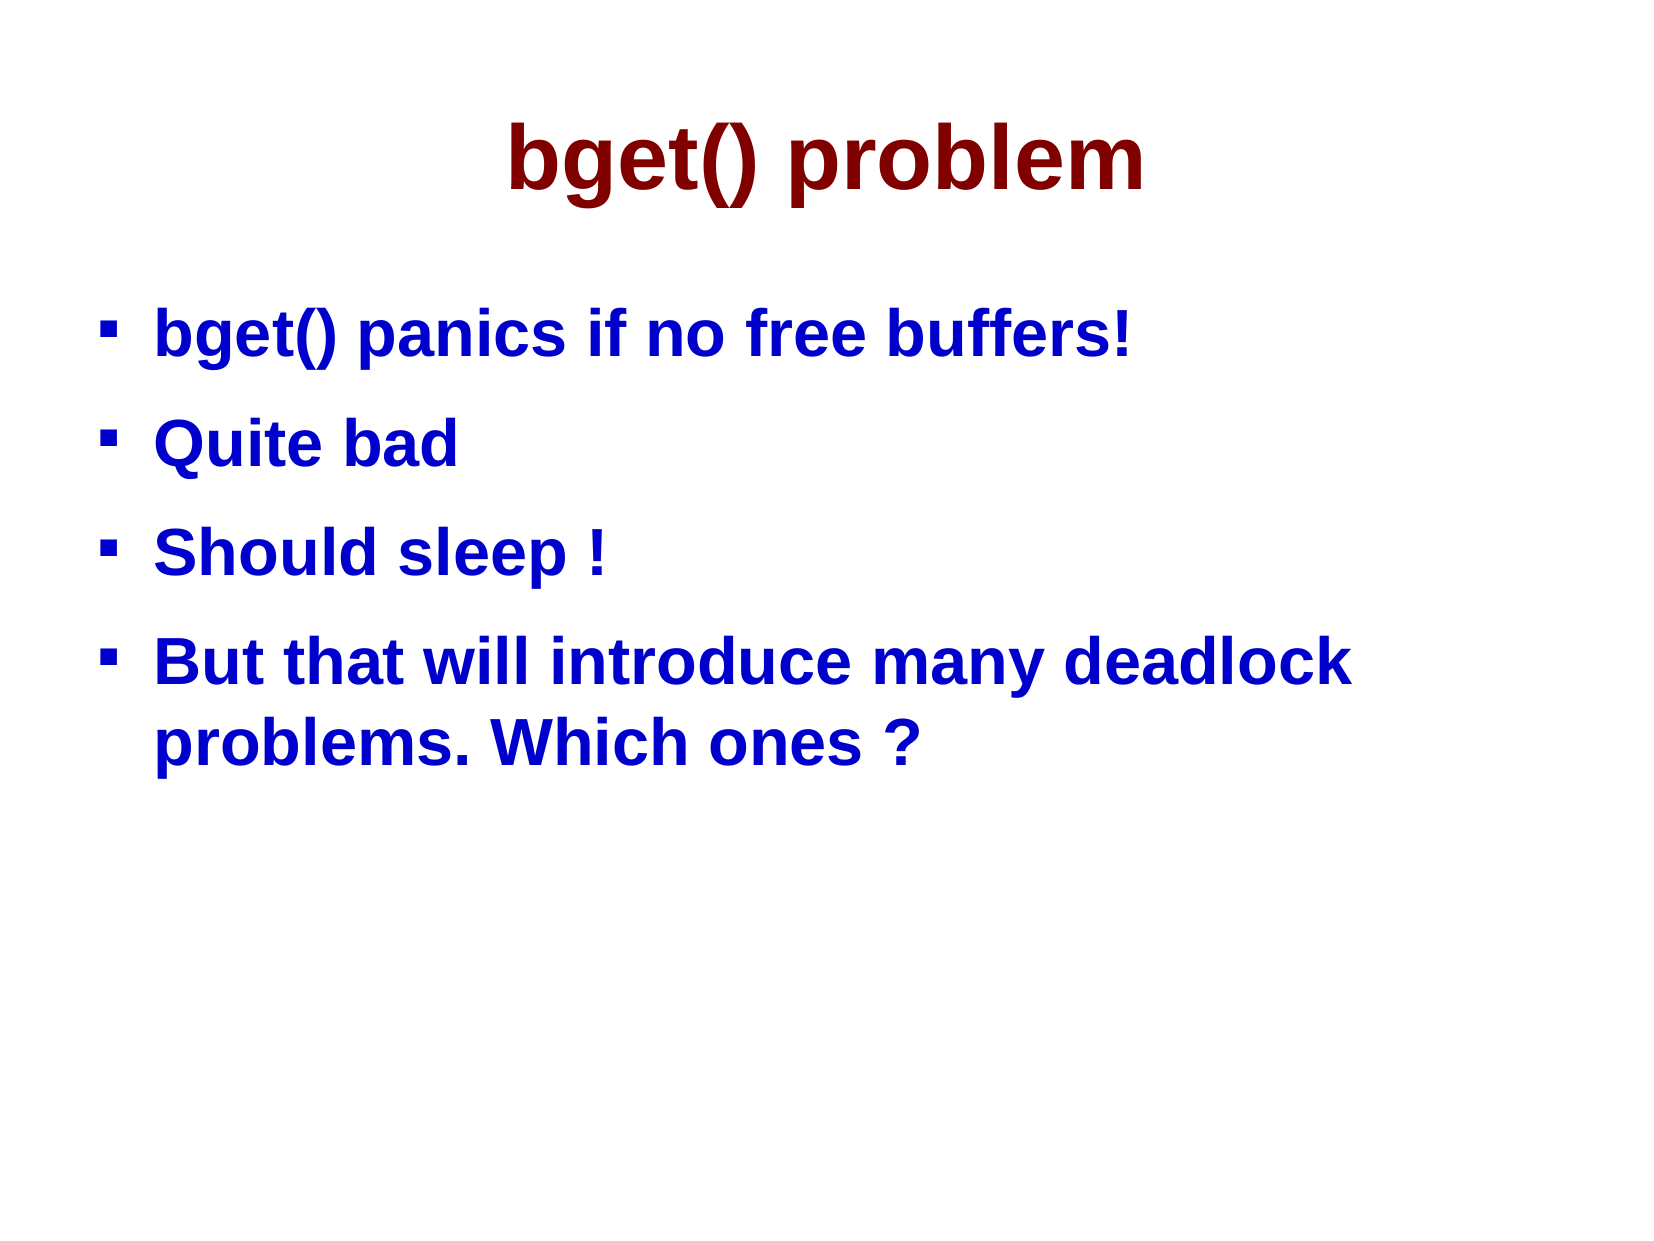

# bget() problem
bget() panics if no free buffers!
Quite bad
Should sleep !
But that will introduce many deadlock problems. Which ones ?